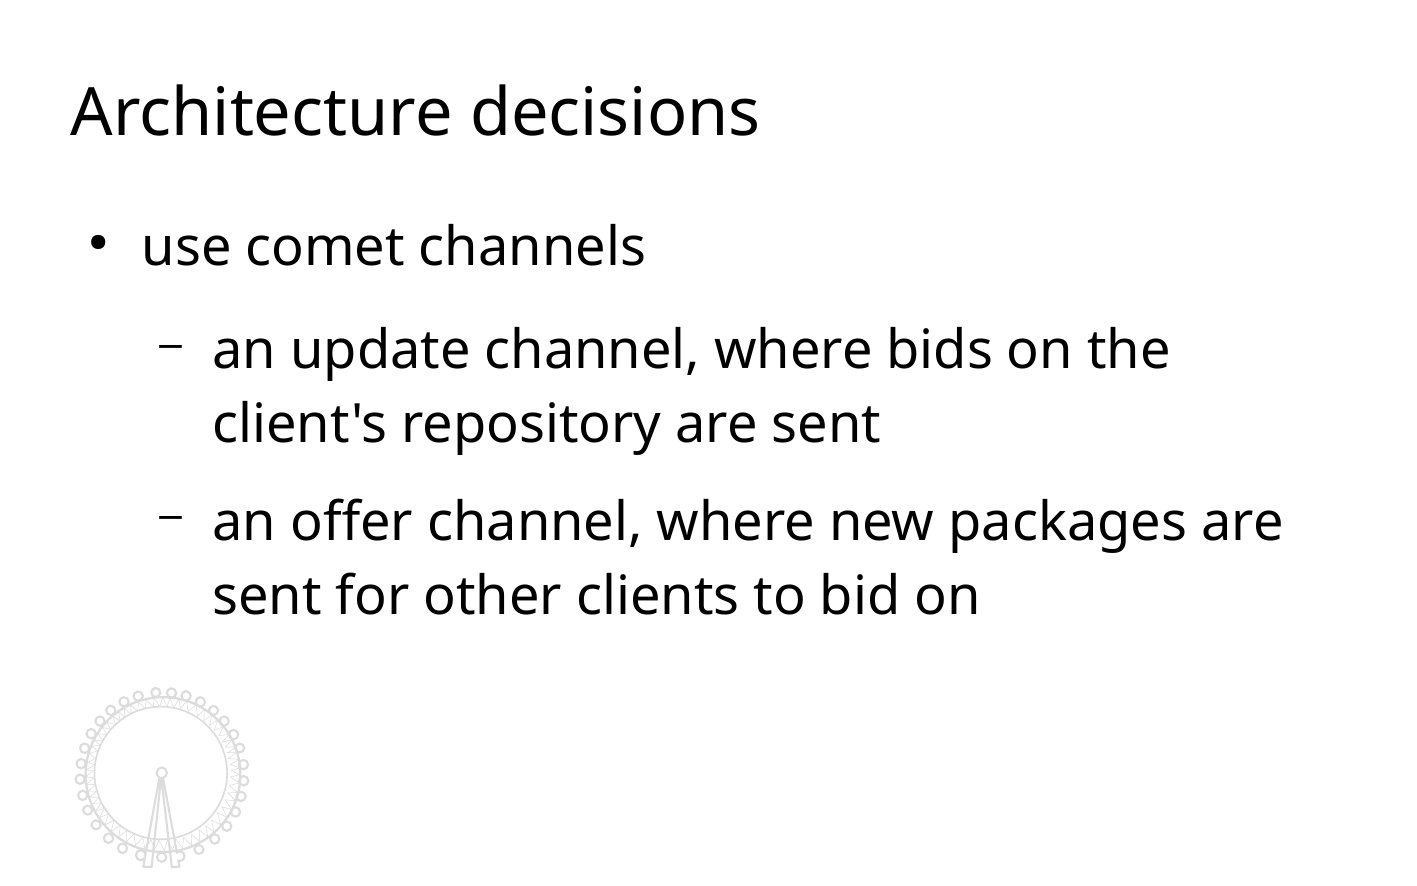

# Architecture decisions
use comet channels
an update channel, where bids on the client's repository are sent
an offer channel, where new packages are sent for other clients to bid on